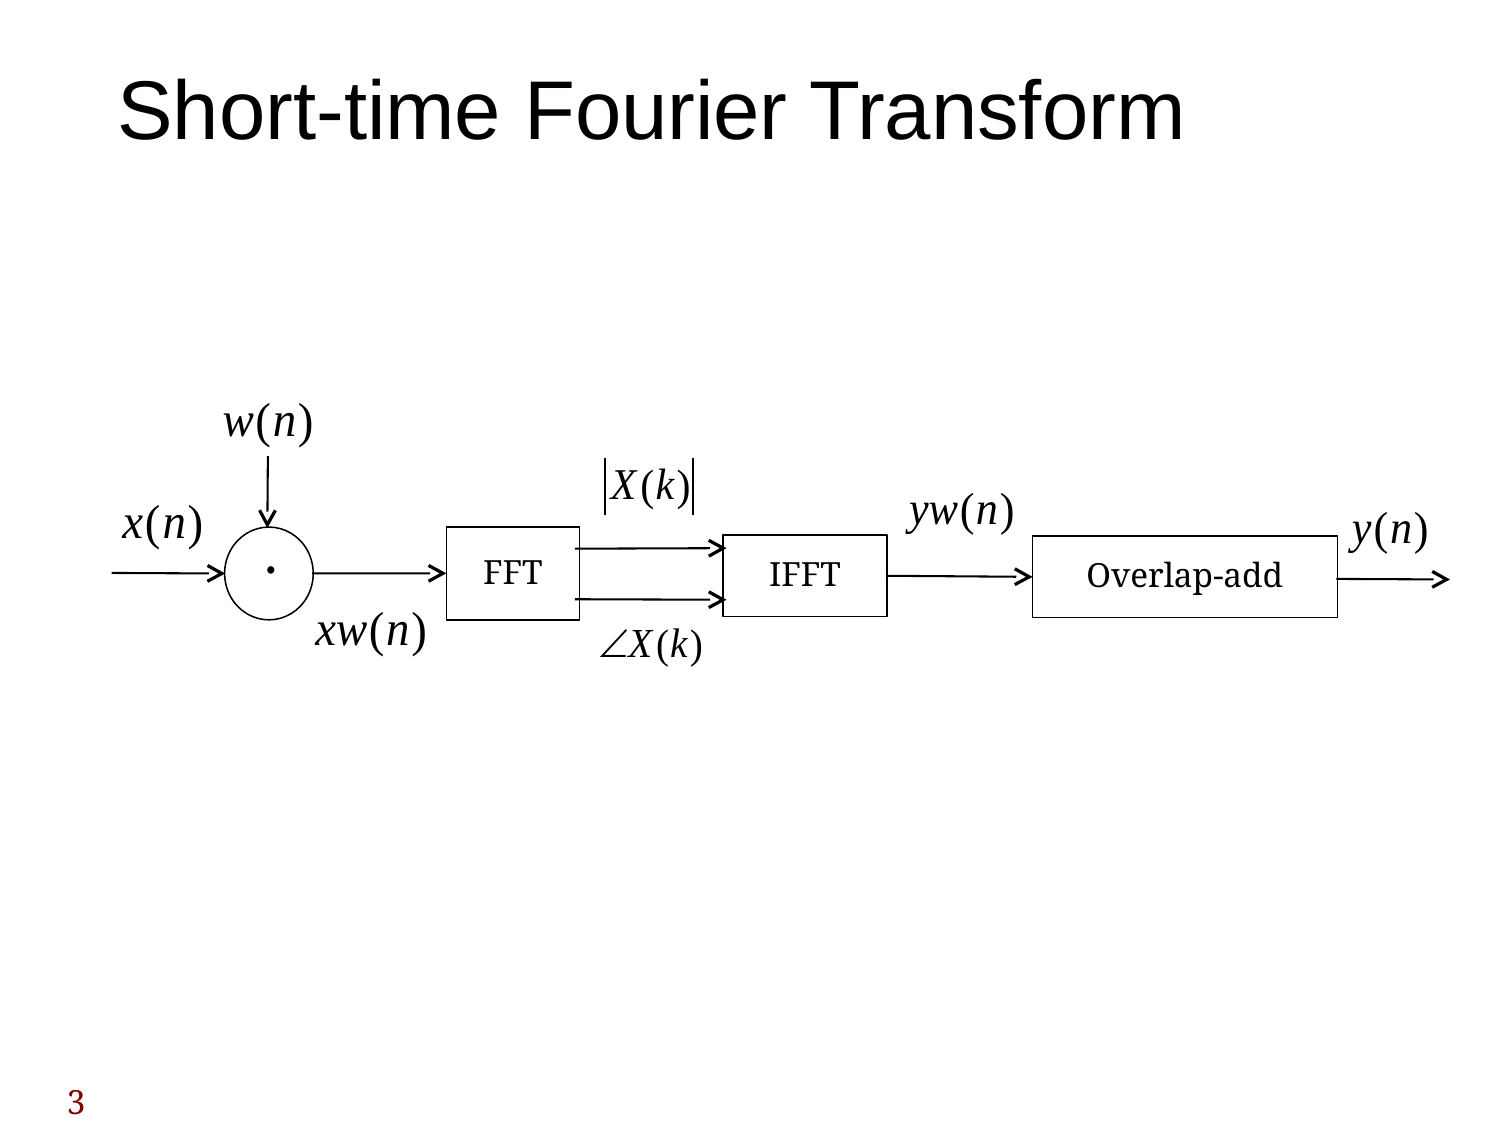

# Short-time Fourier Transform
FFT
IFFT
Overlap-add
2